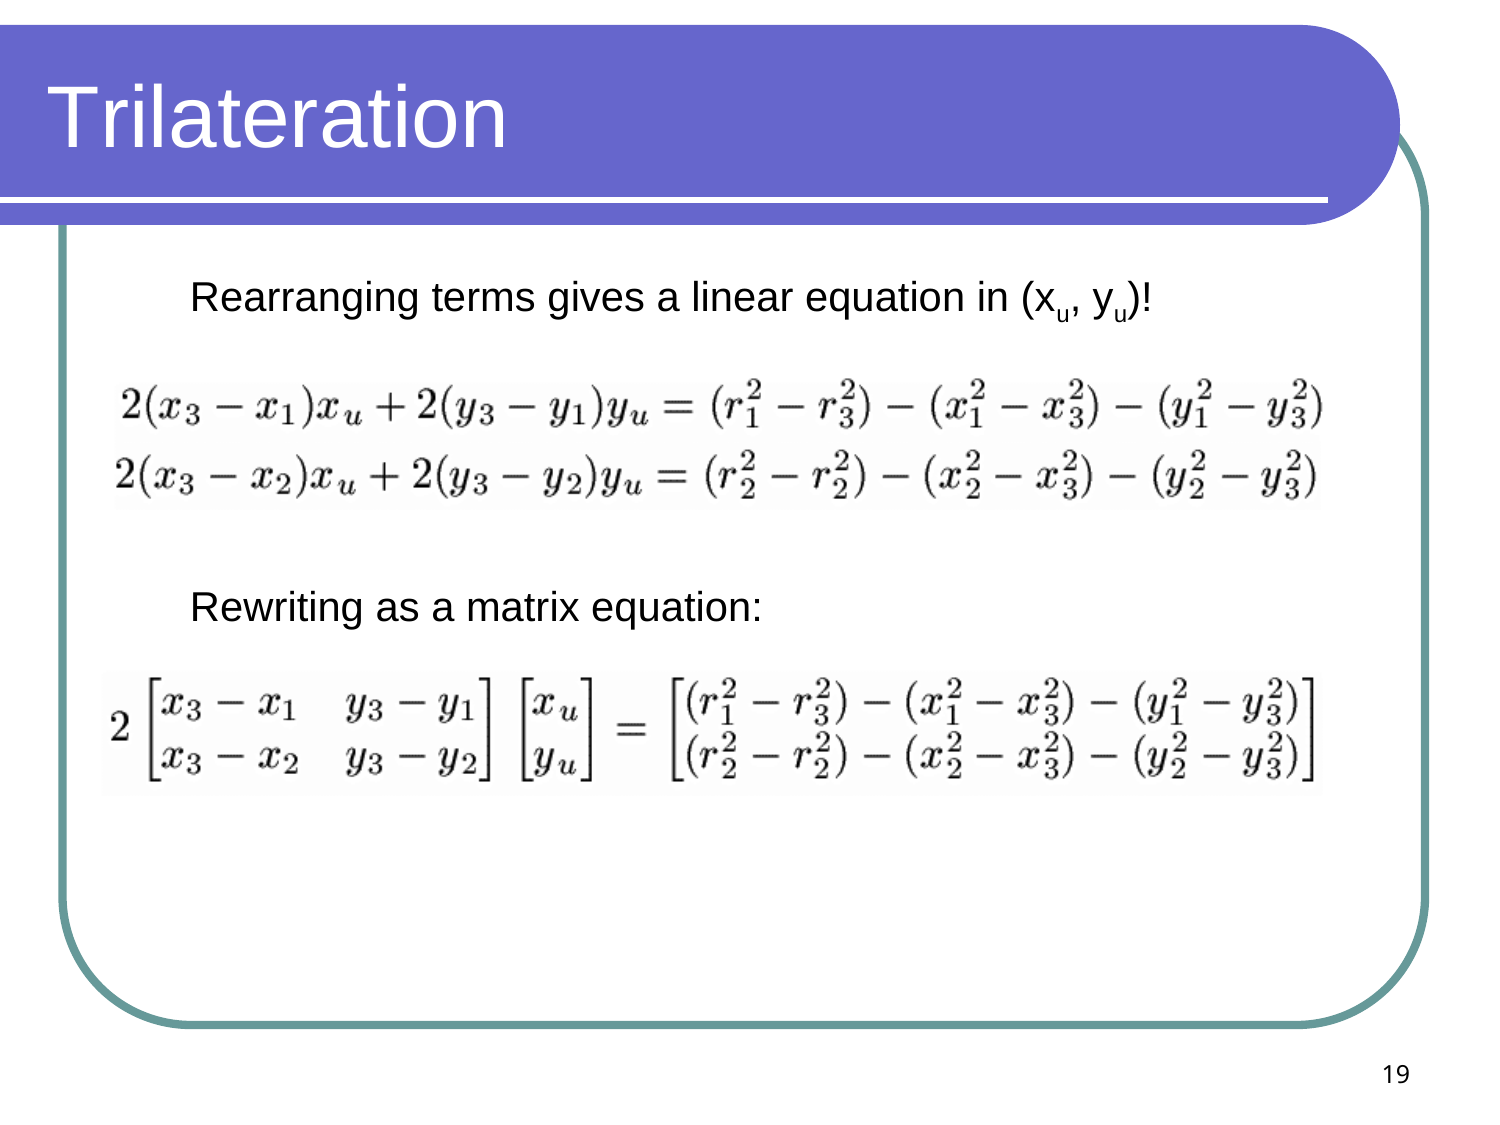

# Trilateration
Rearranging terms gives a linear equation in (xu, yu)!
Rewriting as a matrix equation: